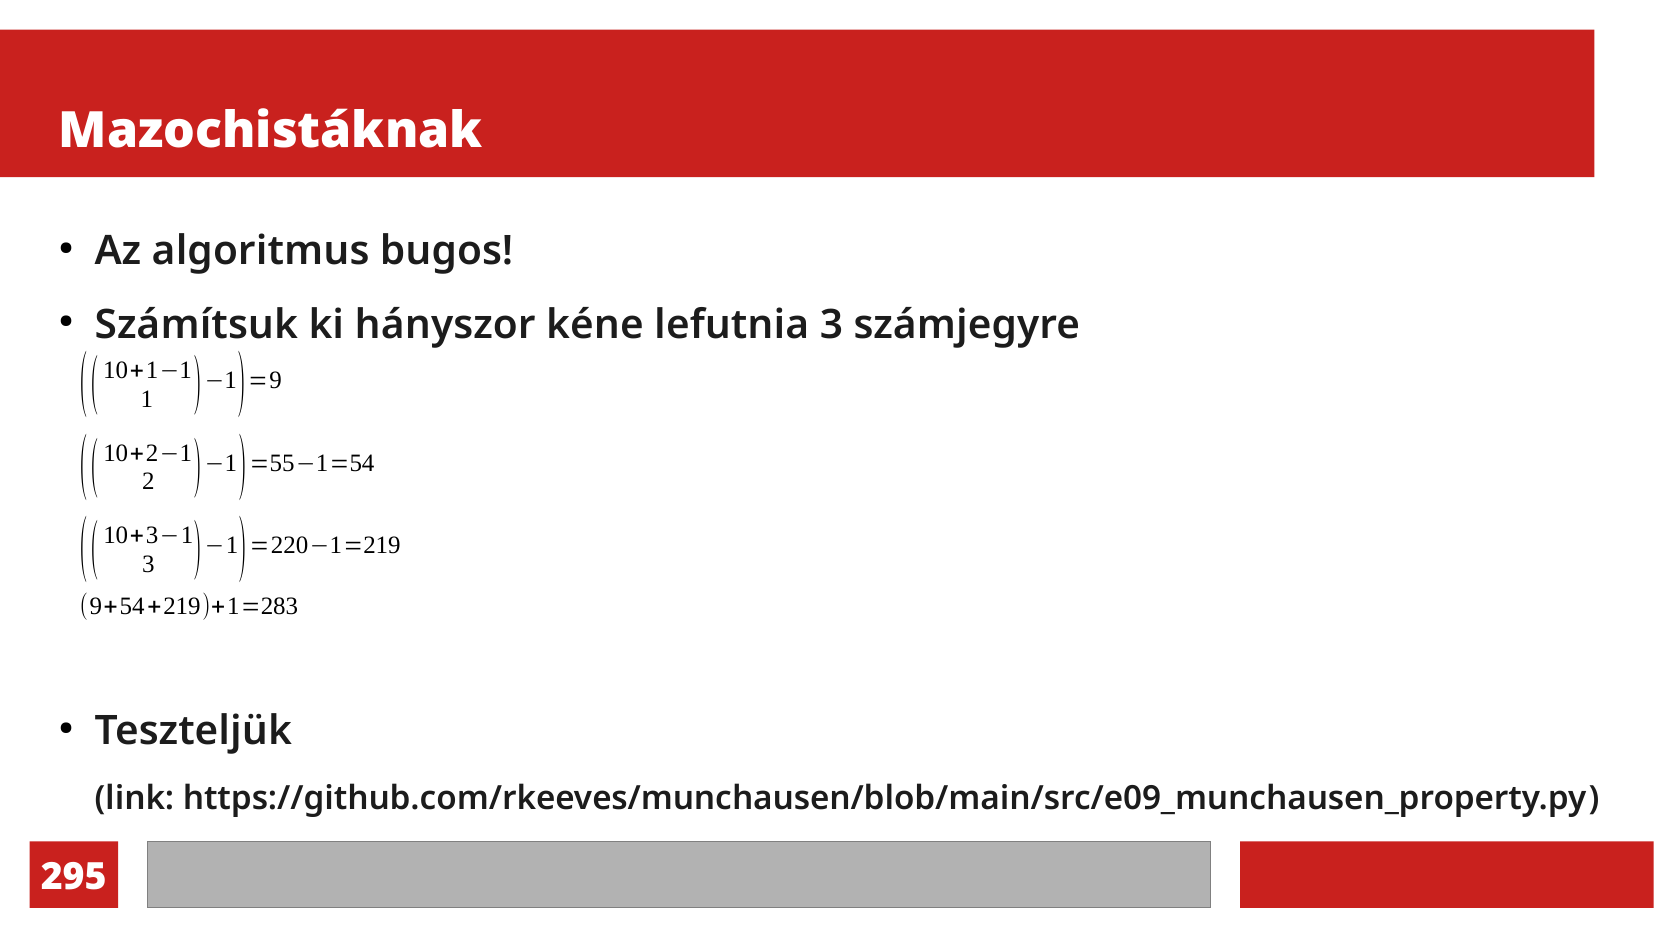

# Mazochistáknak
Az algoritmus bugos!
Számítsuk ki hányszor kéne lefutnia 3 számjegyre
Teszteljük
(link: https://github.com/rkeeves/munchausen/blob/main/src/e09_munchausen_property.py)
295